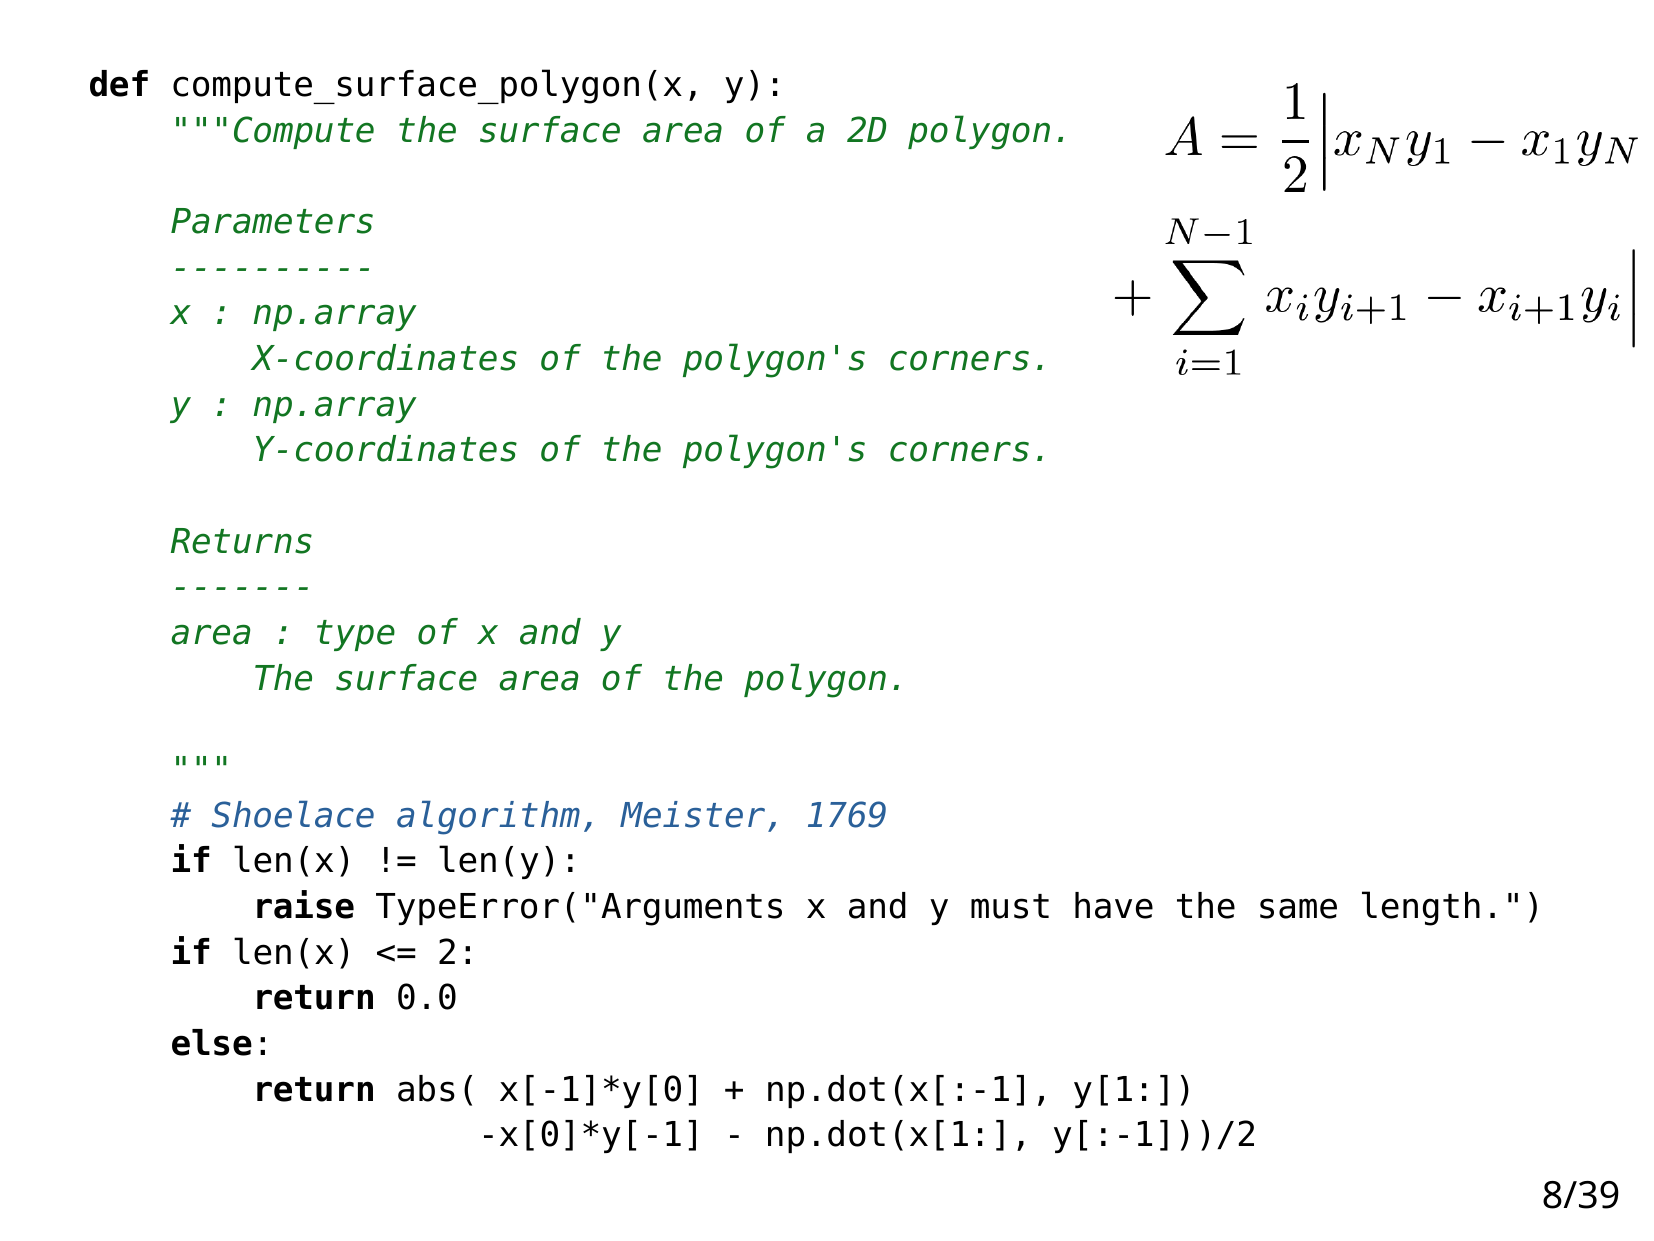

# def compute_surface_polygon(x, y):
 """Compute the surface area of a 2D polygon.
 Parameters
 ----------
 x : np.array
 X-coordinates of the polygon's corners.
 y : np.array
 Y-coordinates of the polygon's corners.
 Returns
 -------
 area : type of x and y
 The surface area of the polygon.
 """
 # Shoelace algorithm, Meister, 1769
 if len(x) != len(y):
 raise TypeError("Arguments x and y must have the same length.")
 if len(x) <= 2:
 return 0.0
 else:
 return abs( x[-1]*y[0] + np.dot(x[:-1], y[1:])
 -x[0]*y[-1] - np.dot(x[1:], y[:-1]))/2